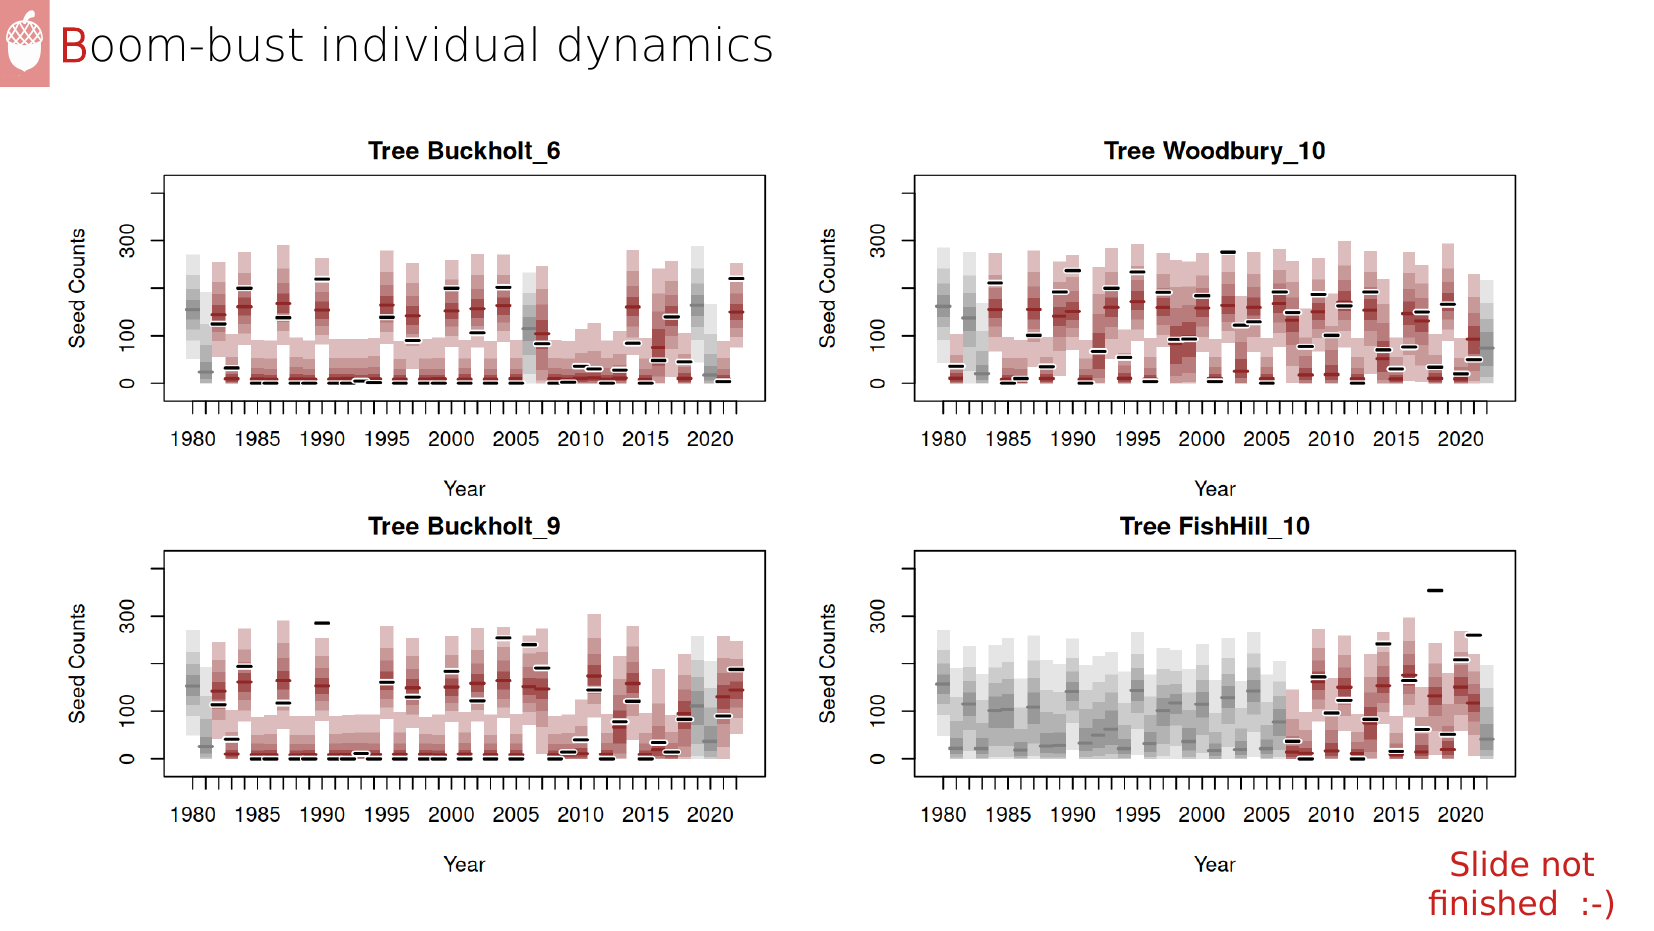

Boom-bust individual dynamics
Slide not finished :-)